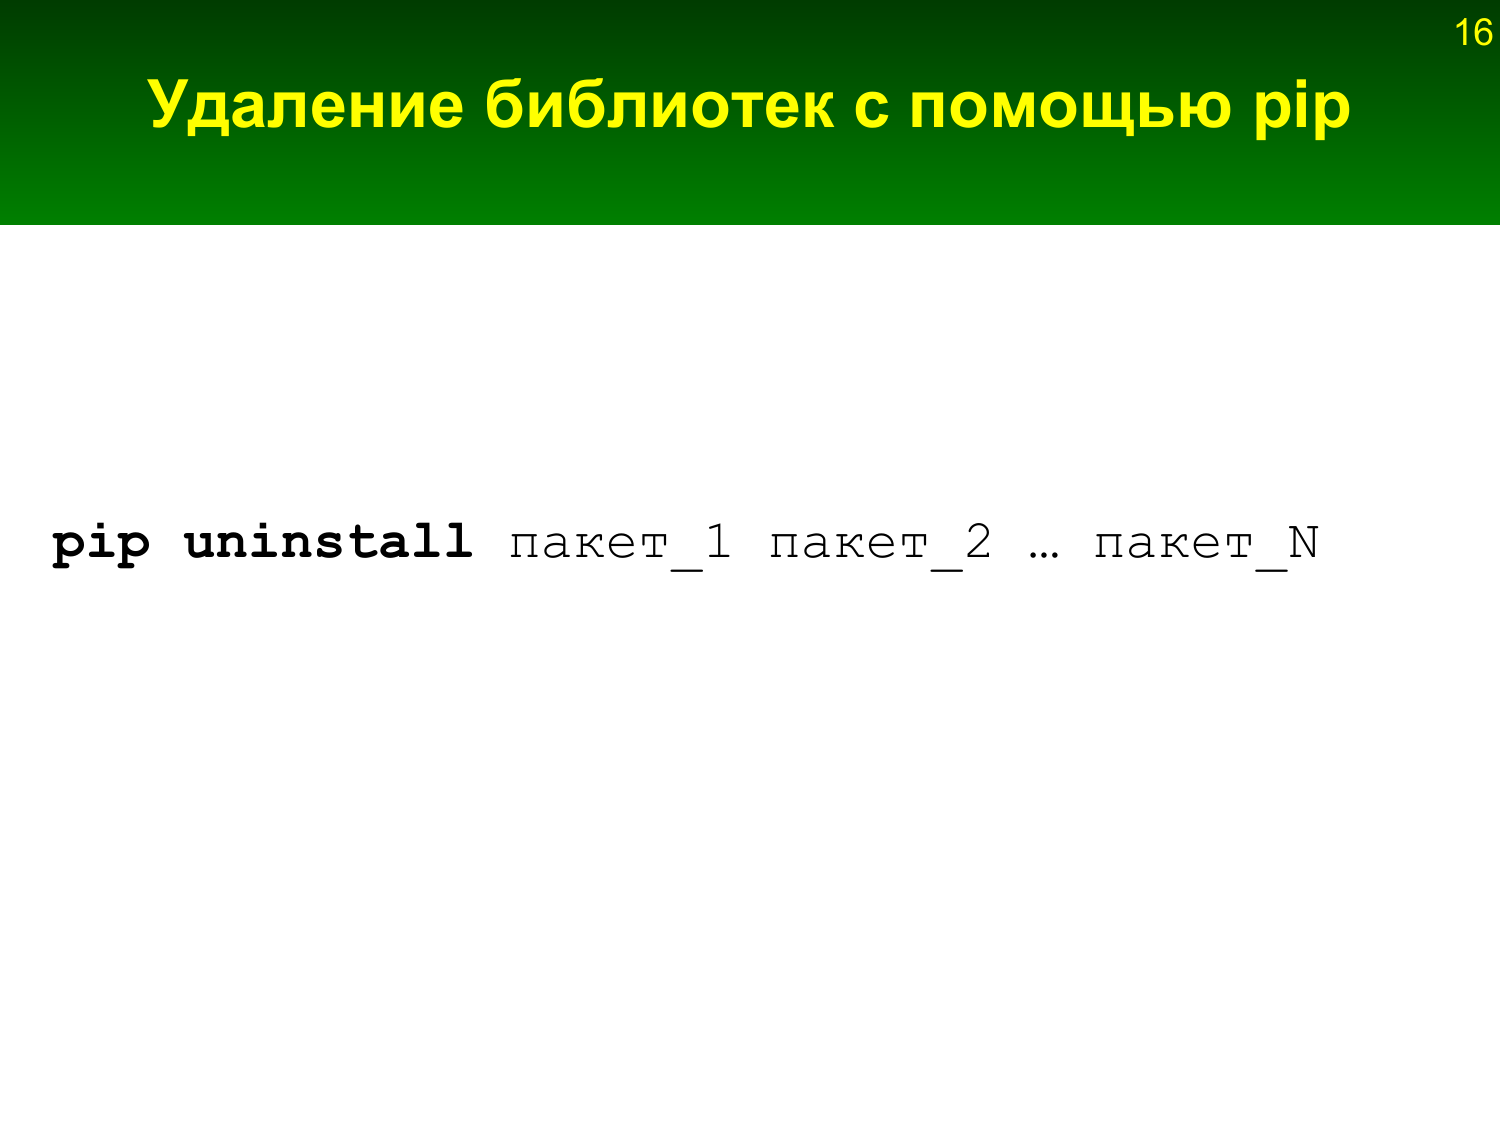

# Удаление библиотек с помощью pip
pip uninstall пакет_1 пакет_2 … пакет_N